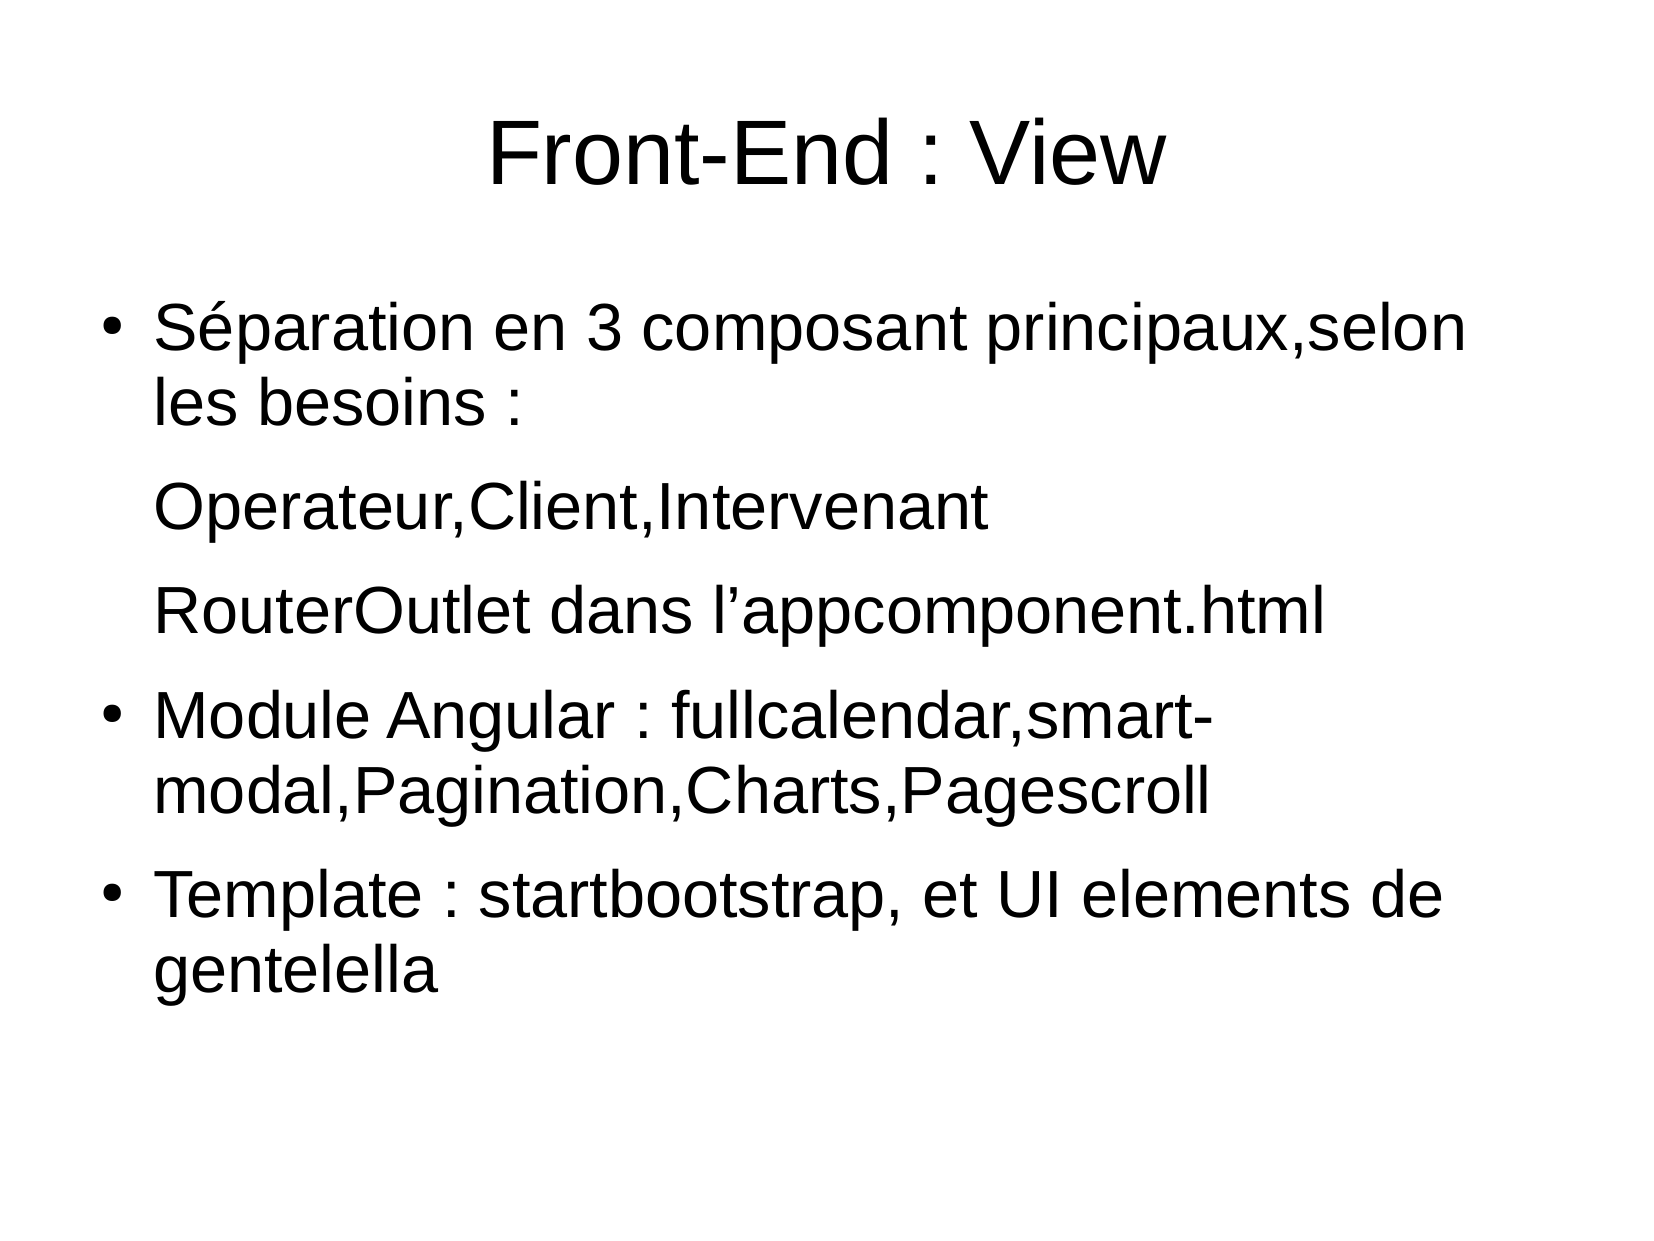

# Front-End : View
Séparation en 3 composant principaux,selon les besoins :
Operateur,Client,Intervenant
RouterOutlet dans l’appcomponent.html
Module Angular : fullcalendar,smart-modal,Pagination,Charts,Pagescroll
Template : startbootstrap, et UI elements de gentelella